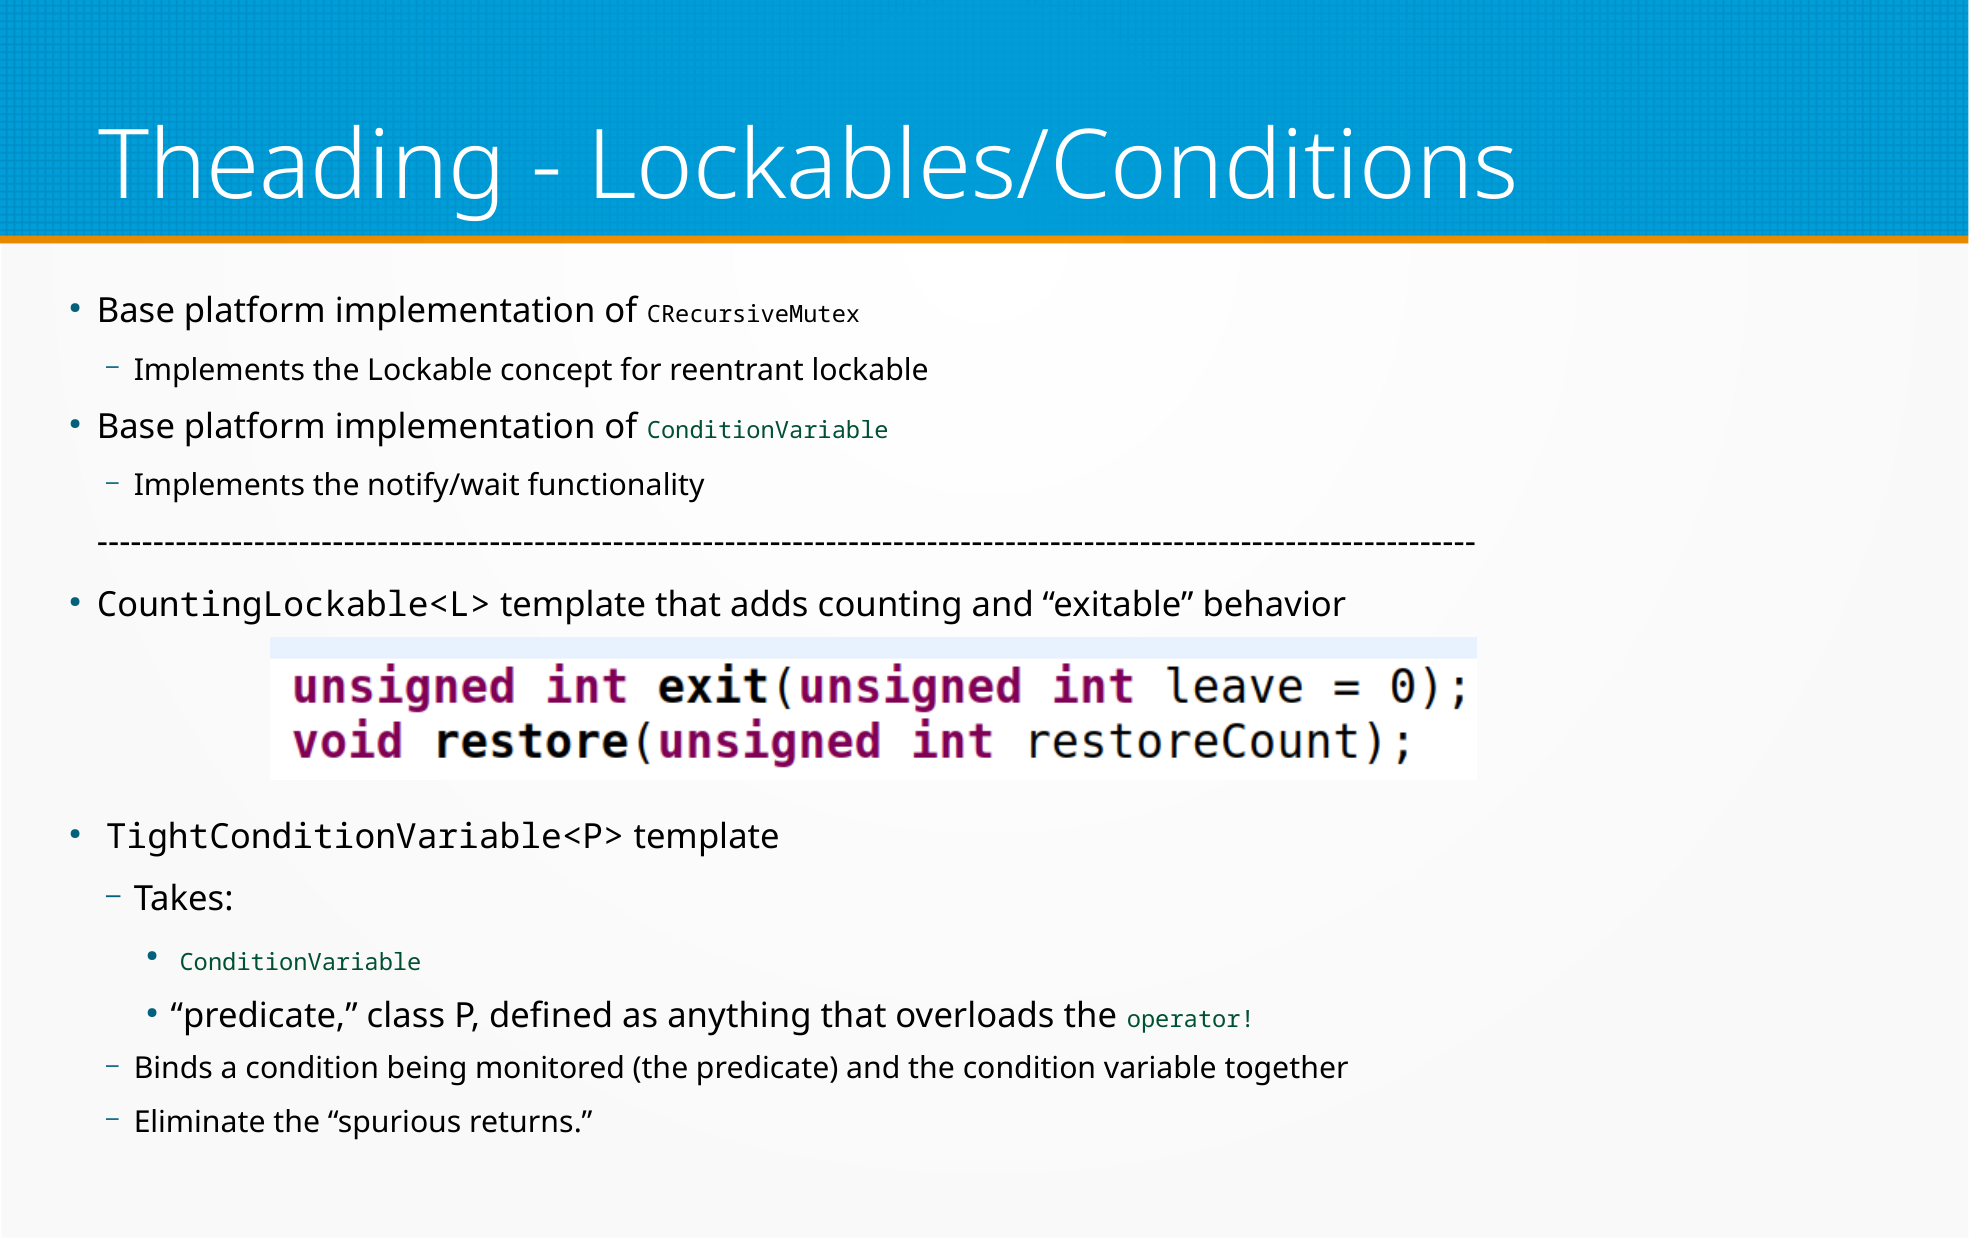

# Theading - Lockables/Conditions
Base platform implementation of CRecursiveMutex
Implements the Lockable concept for reentrant lockable
Base platform implementation of ConditionVariable
Implements the notify/wait functionality
---------------------------------------------------------------------------------------------------------------------------
CountingLockable<L> template that adds counting and “exitable” behavior
 TightConditionVariable<P> template
Takes:
 ConditionVariable
“predicate,” class P, defined as anything that overloads the operator!
Binds a condition being monitored (the predicate) and the condition variable together
Eliminate the “spurious returns.”